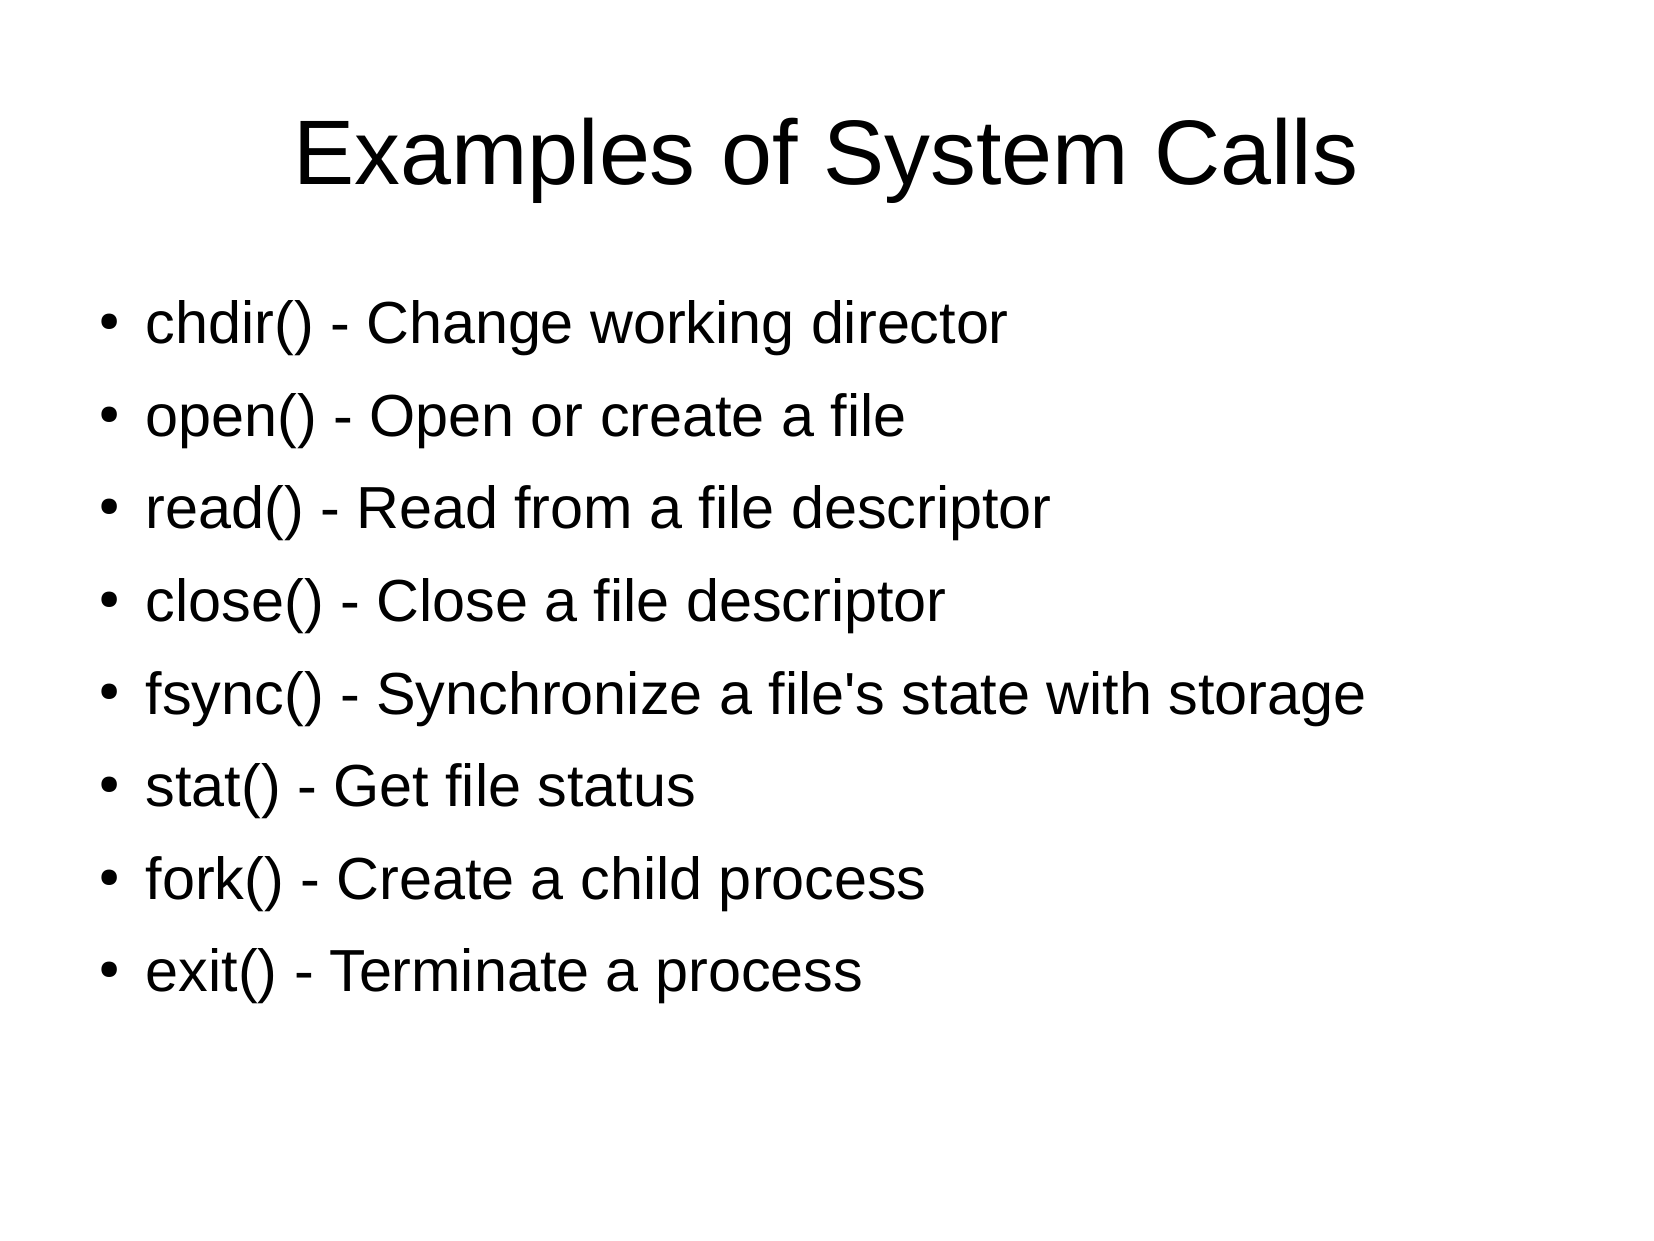

# Examples of System Calls
chdir() - Change working director
open() - Open or create a file
read() - Read from a file descriptor
close() - Close a file descriptor
fsync() - Synchronize a file's state with storage
stat() - Get file status
fork() - Create a child process
exit() - Terminate a process